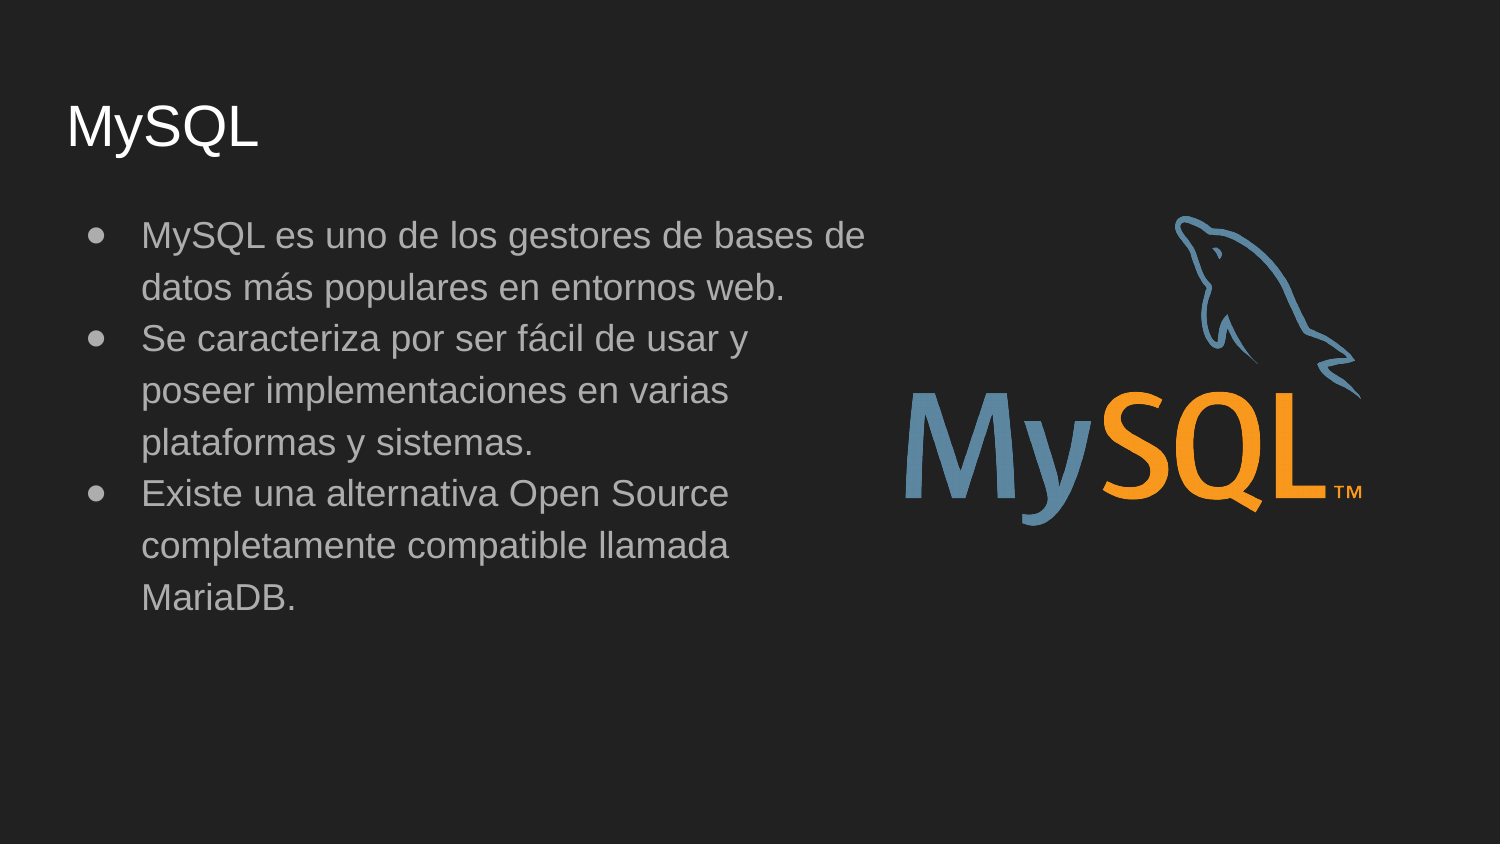

# MySQL
MySQL es uno de los gestores de bases de datos más populares en entornos web.
Se caracteriza por ser fácil de usar y poseer implementaciones en varias plataformas y sistemas.
Existe una alternativa Open Source completamente compatible llamada MariaDB.